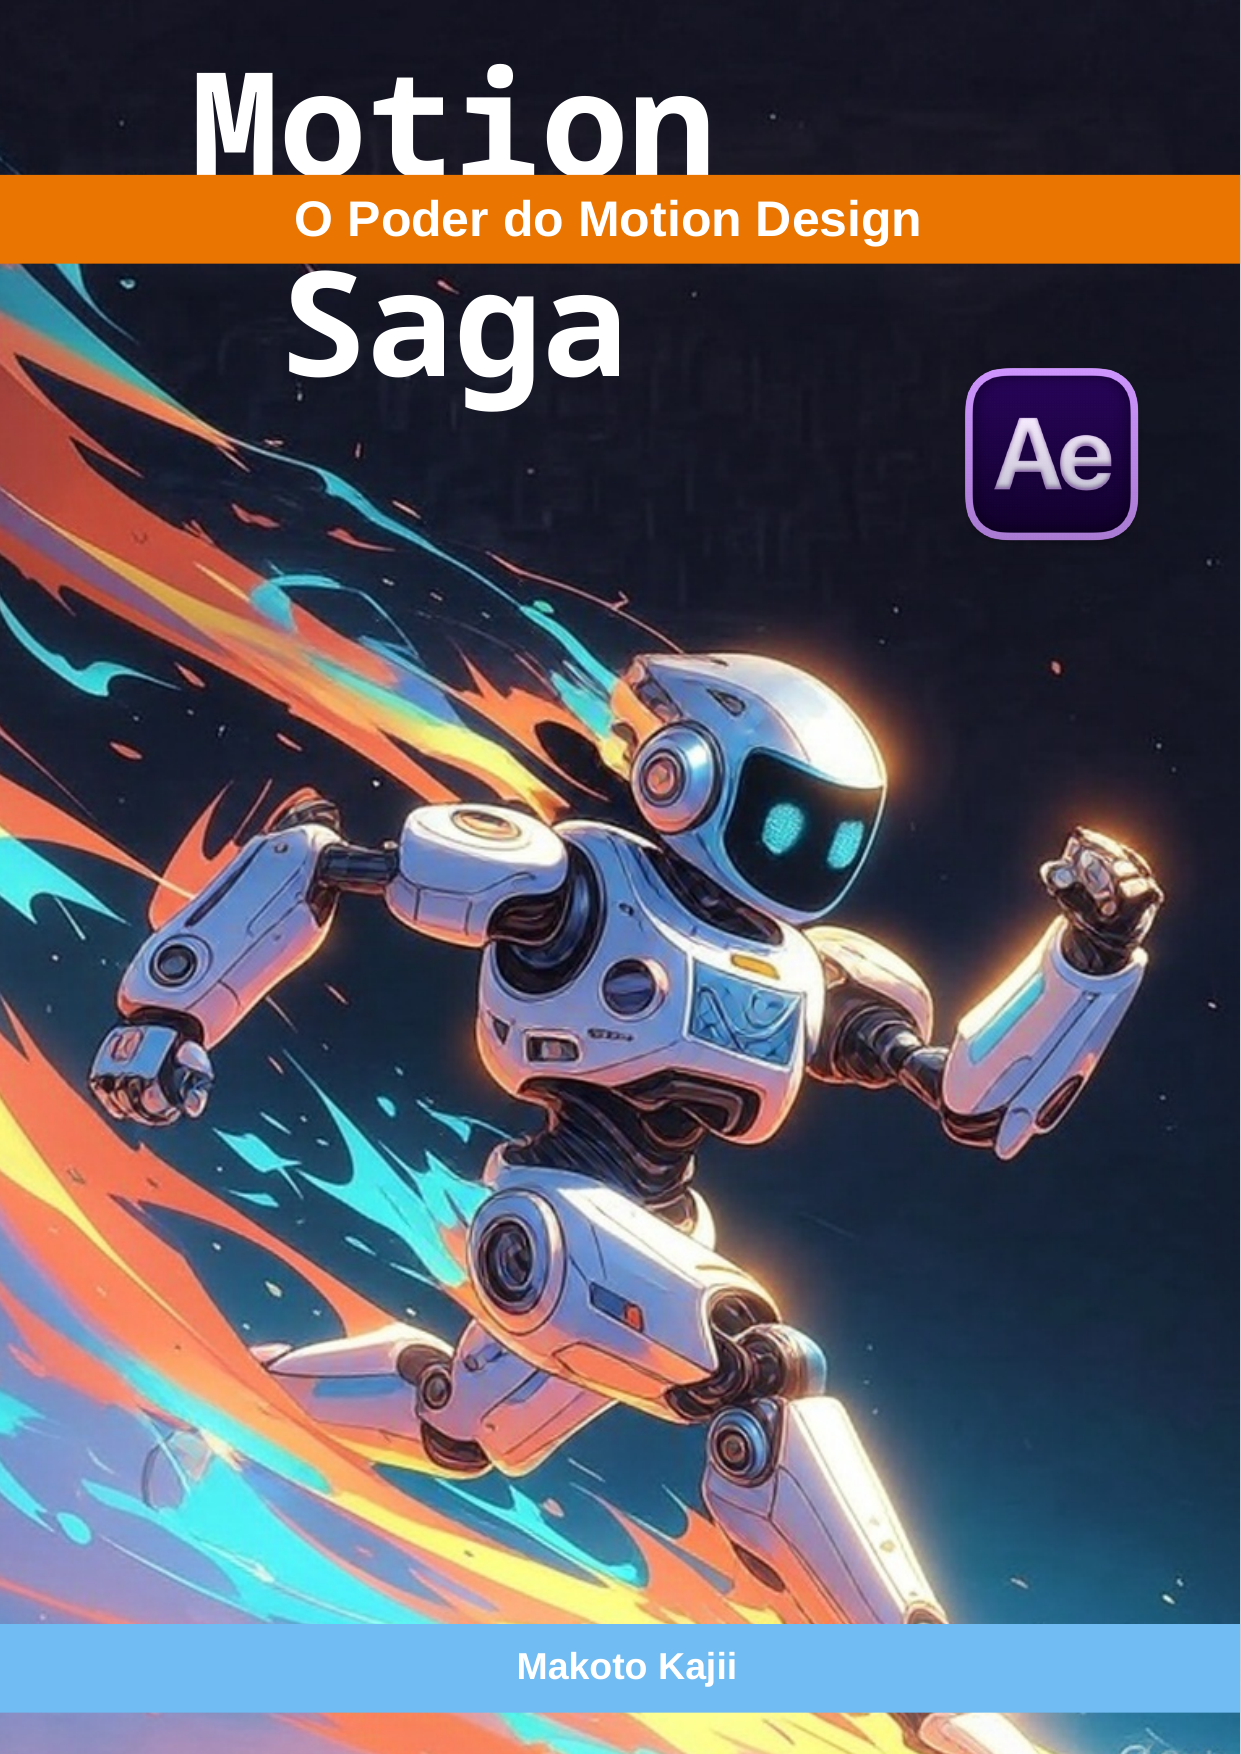

Motion Saga
O Poder do Motion Design
Makoto Kajii